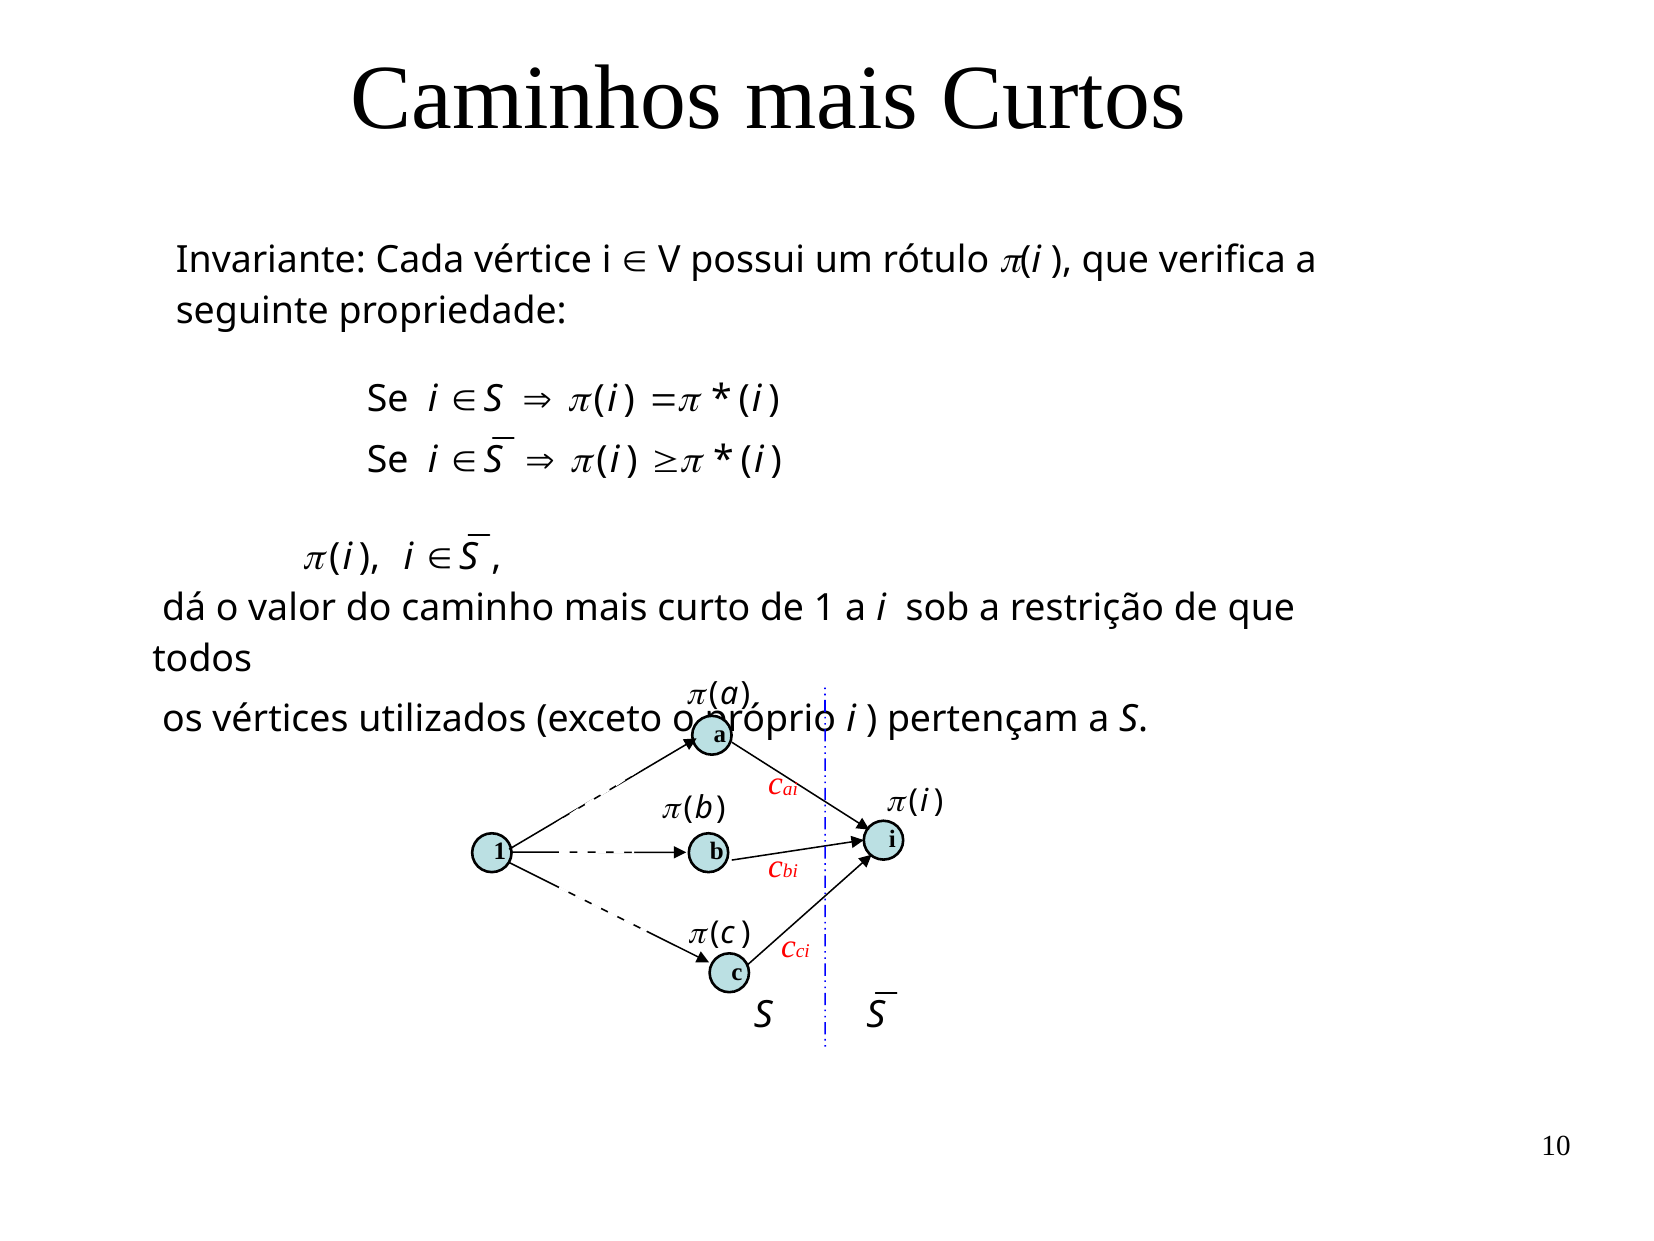

# Caminhos mais Curtos
Invariante: Cada vértice i  V possui um rótulo (i ), que verifica a seguinte propriedade:
 dá o valor do caminho mais curto de 1 a i sob a restrição de que todos
 os vértices utilizados (exceto o próprio i ) pertençam a S.
a
cai
i
1
b
cbi
cci
c
10